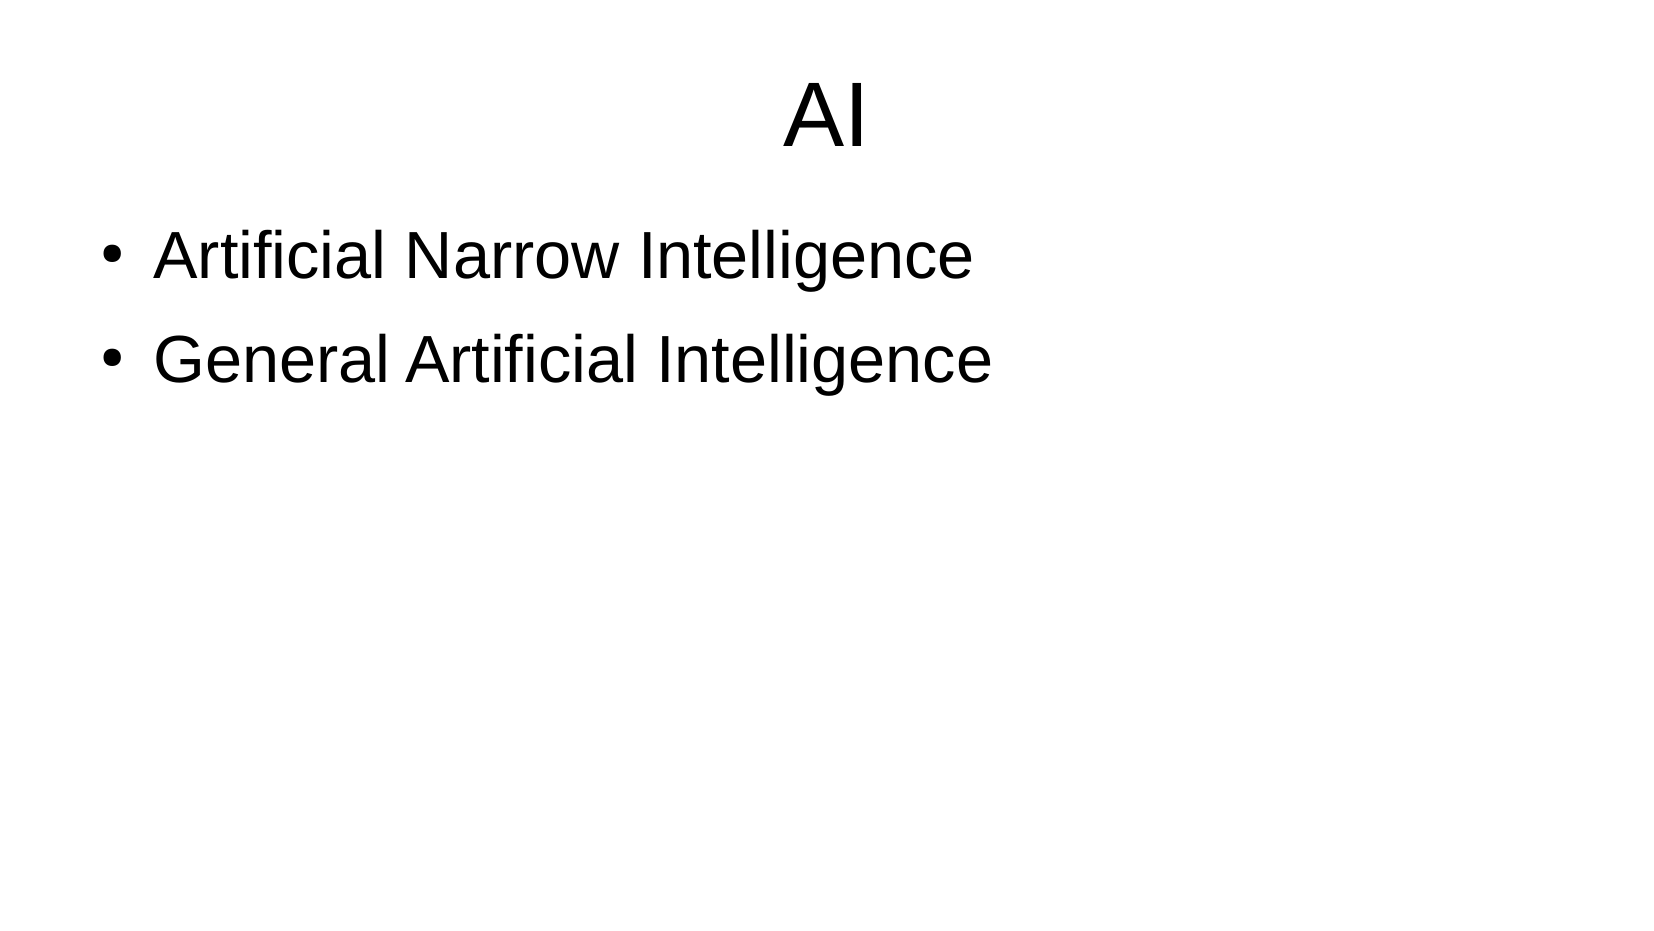

# AI
Artificial Narrow Intelligence
General Artificial Intelligence